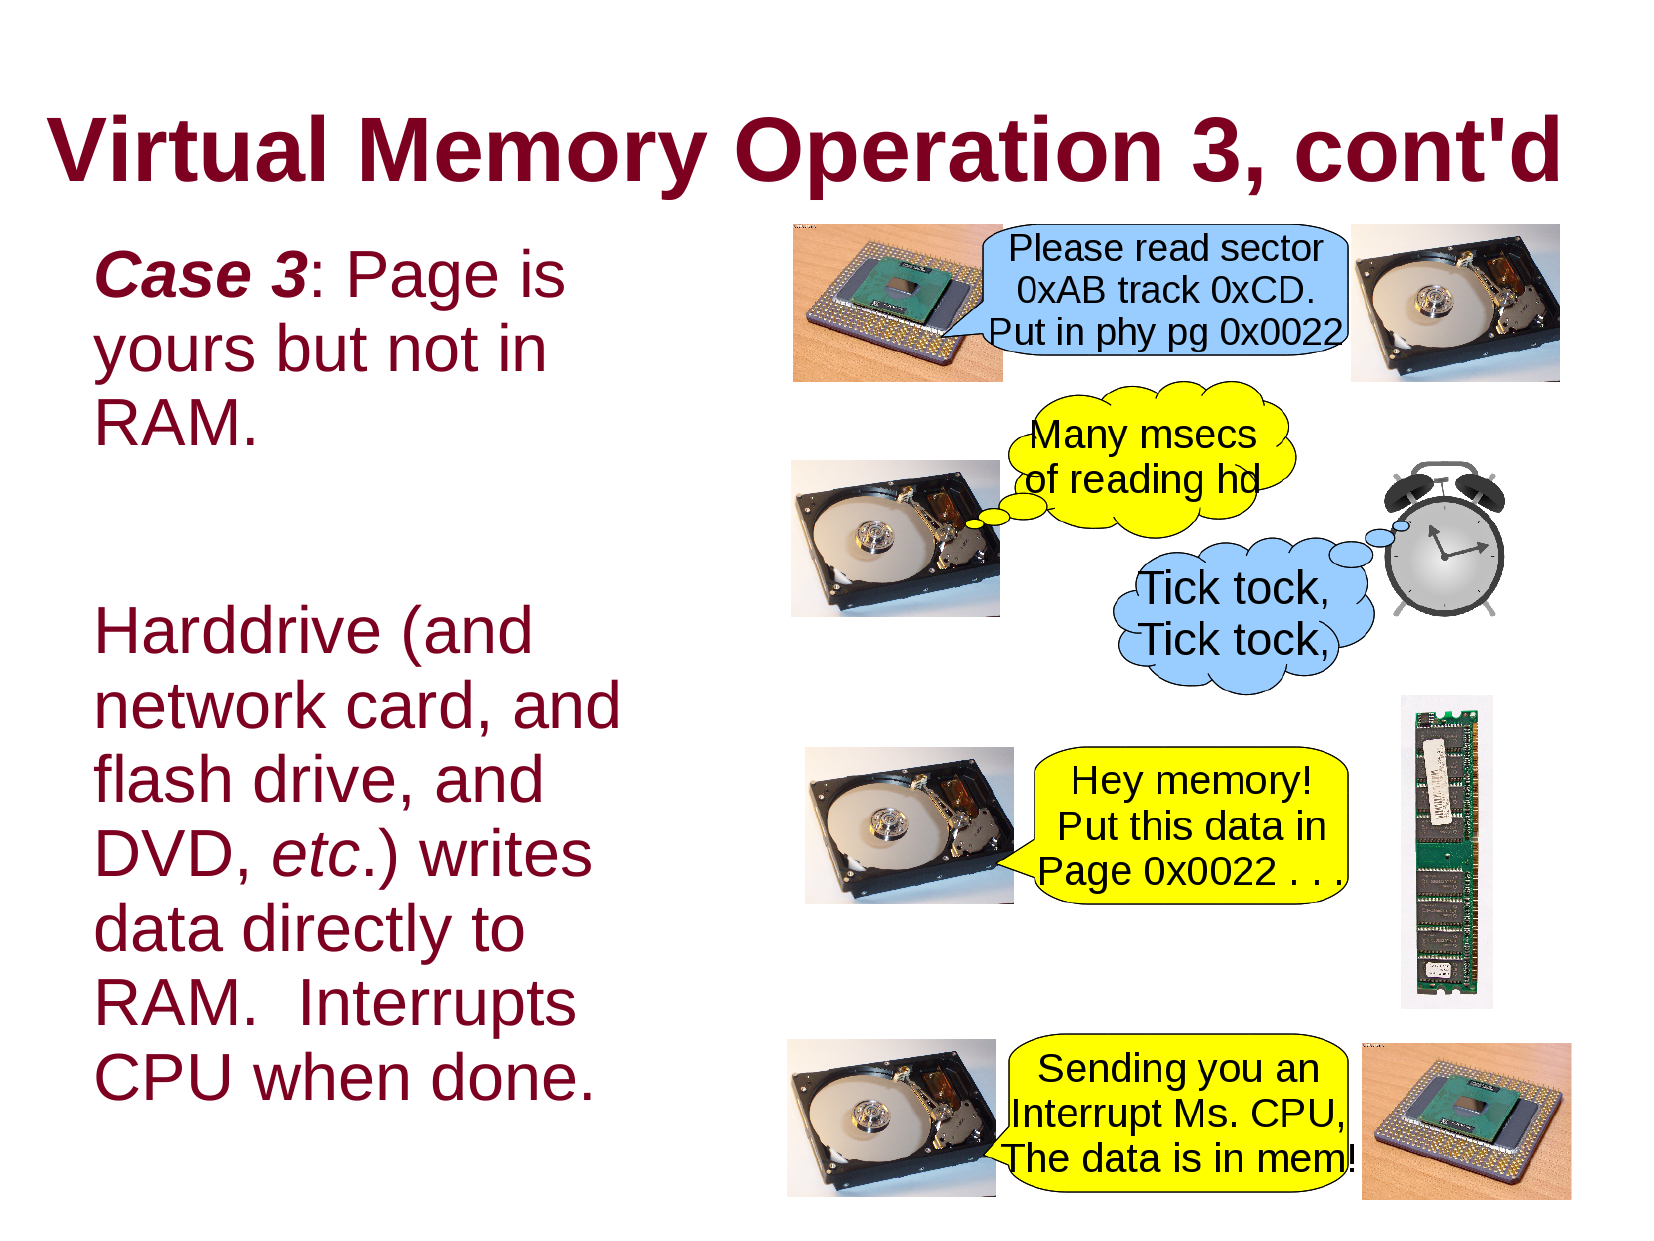

# Virtual Memory Operation 3, cont'd
Case 3: Page is yours but not in RAM.
Harddrive (and network card, and flash drive, and DVD, etc.) writes data directly to RAM. Interrupts CPU when done.